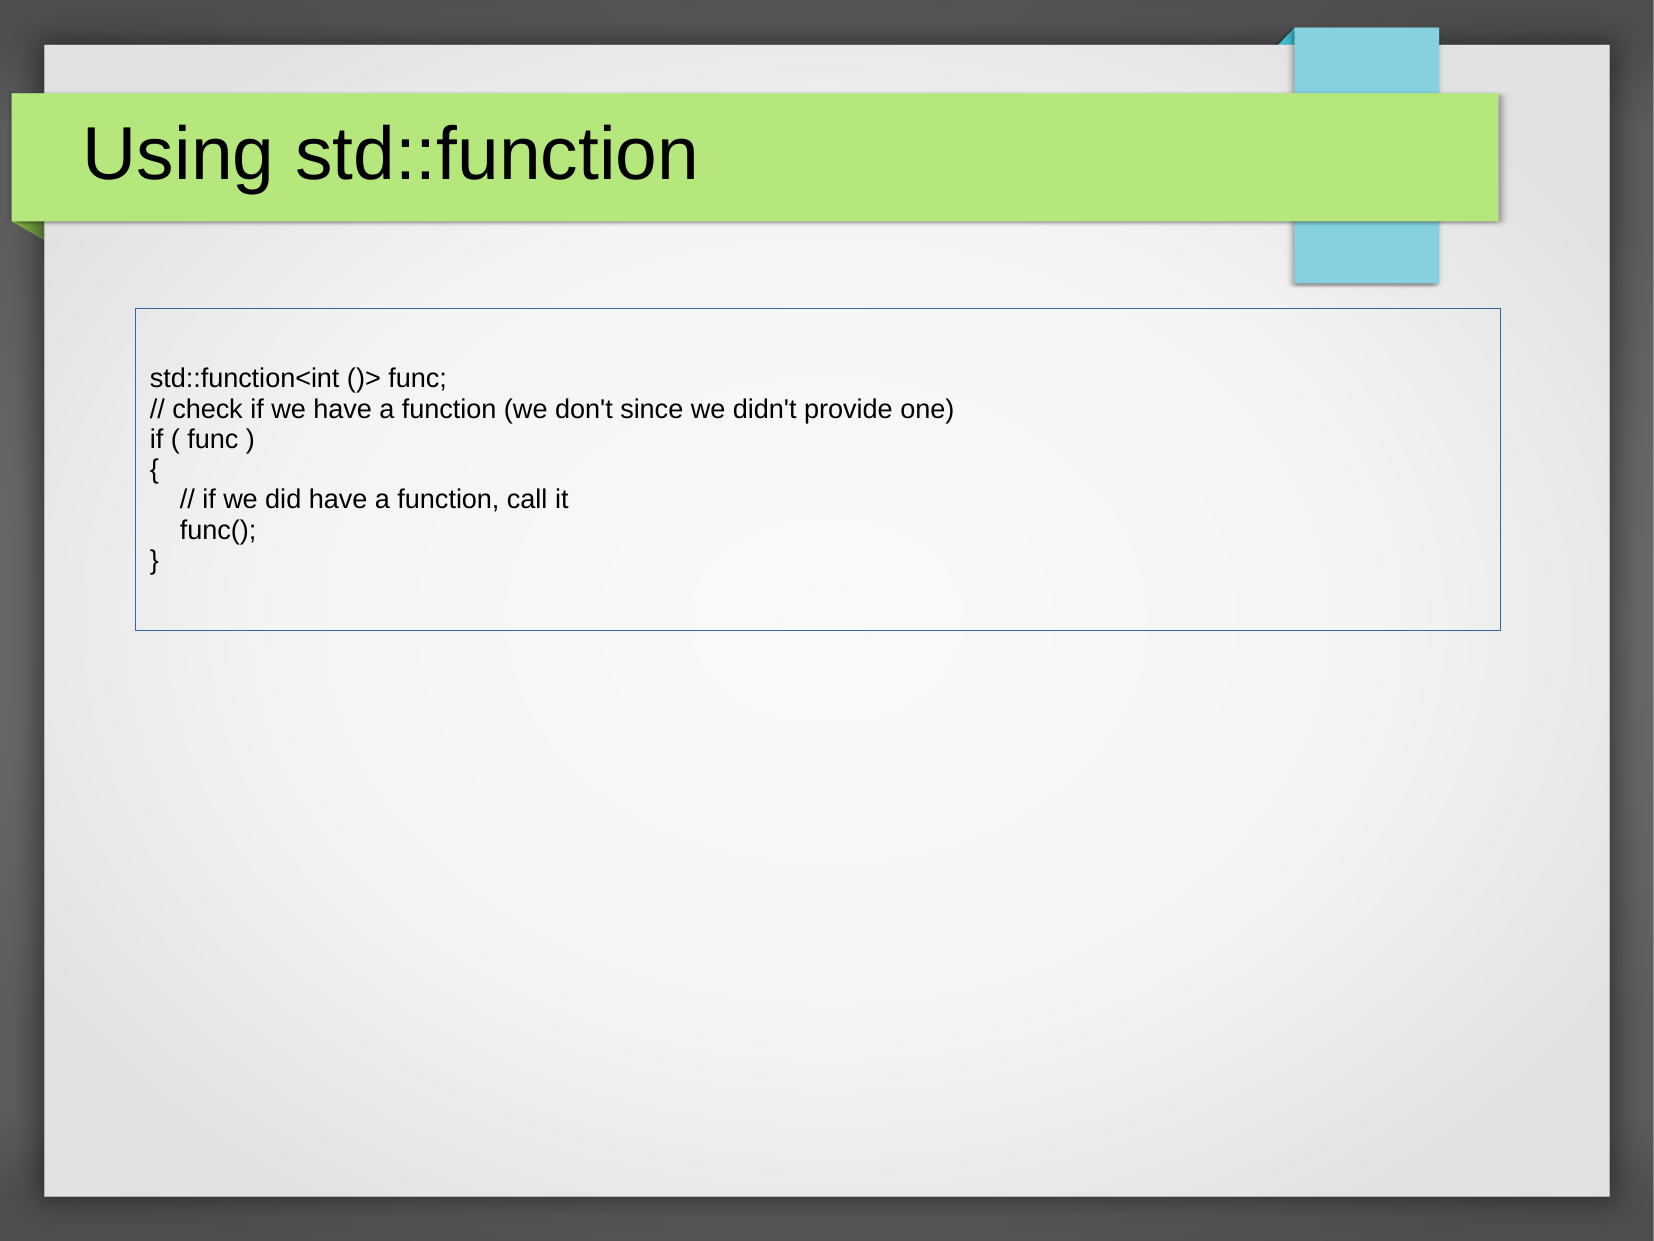

# Using std::function
std::function<int ()> func;
// check if we have a function (we don't since we didn't provide one)
if ( func )
{
 // if we did have a function, call it
 func();
}